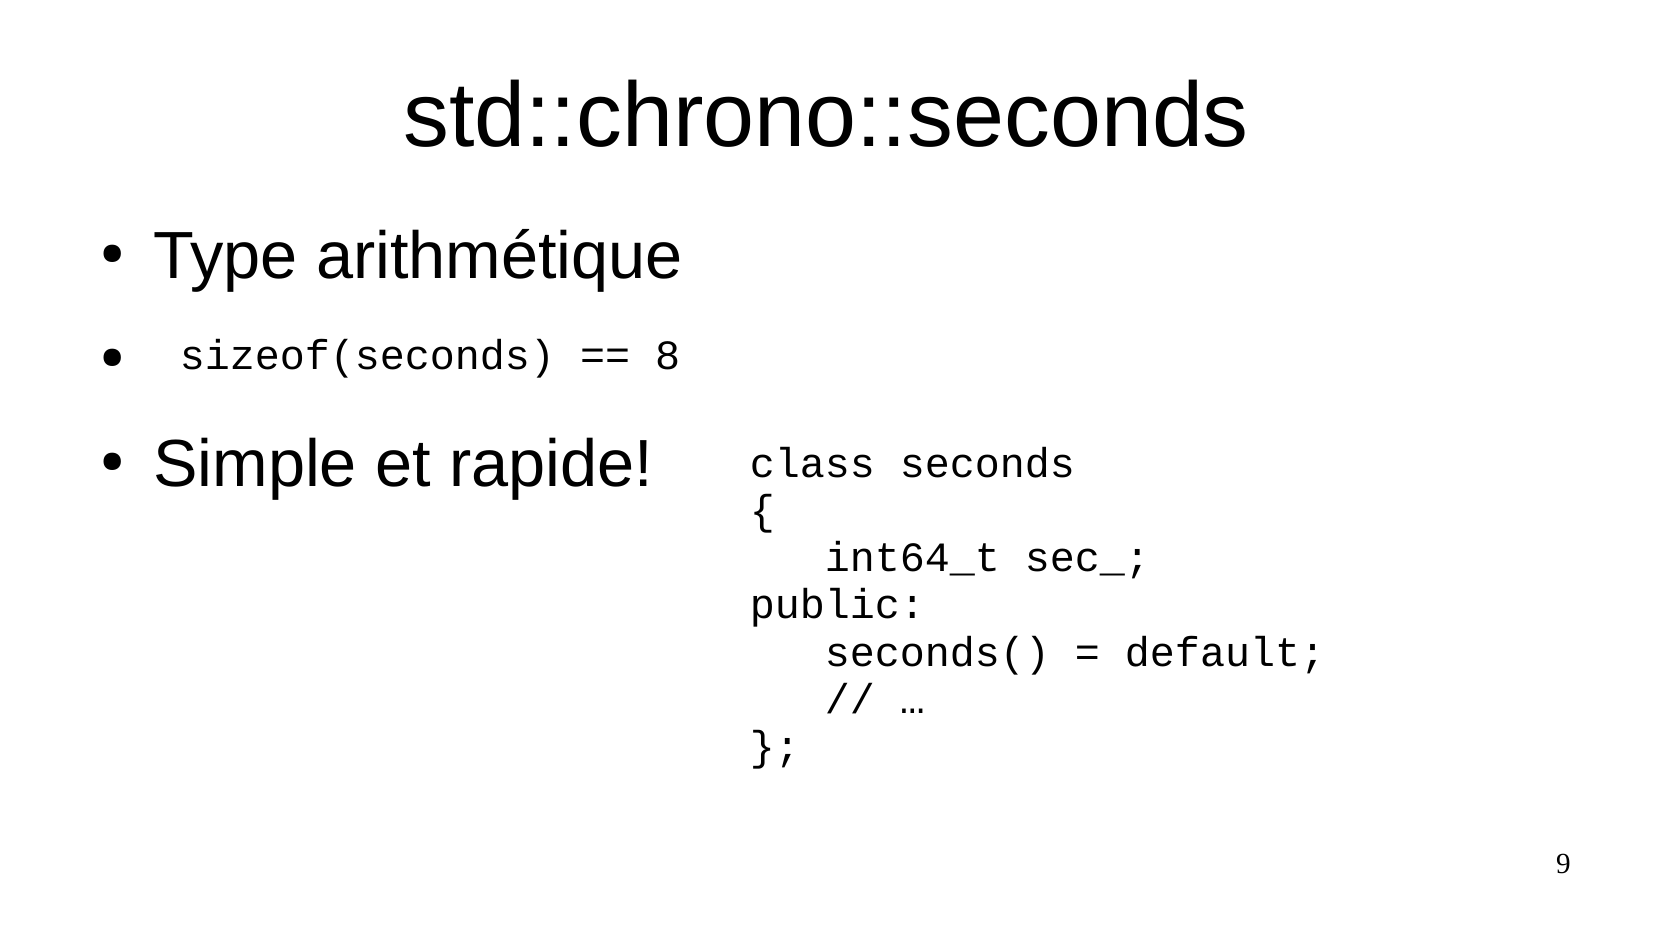

# std::chrono::seconds
Type arithmétique
Simple et rapide!
sizeof(seconds) == 8
class seconds
{
	int64_t sec_;
public:
	seconds() = default;
	// …
};
9